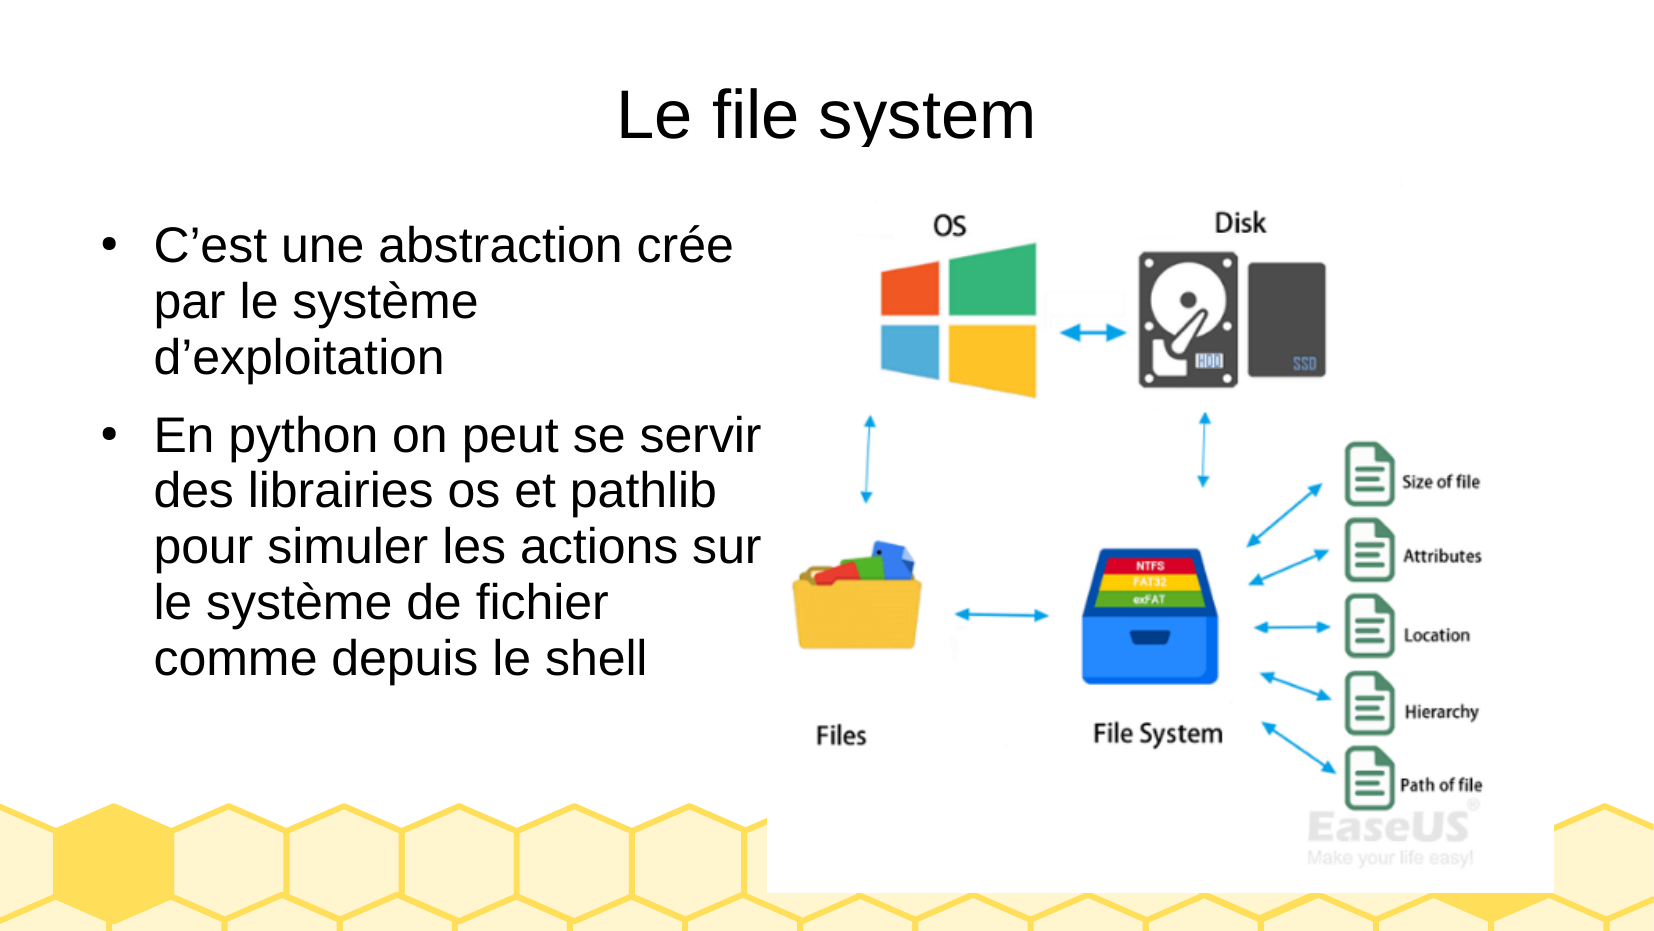

# Le file system
C’est une abstraction crée par le système d’exploitation
En python on peut se servir des librairies os et pathlib pour simuler les actions sur le système de fichier comme depuis le shell